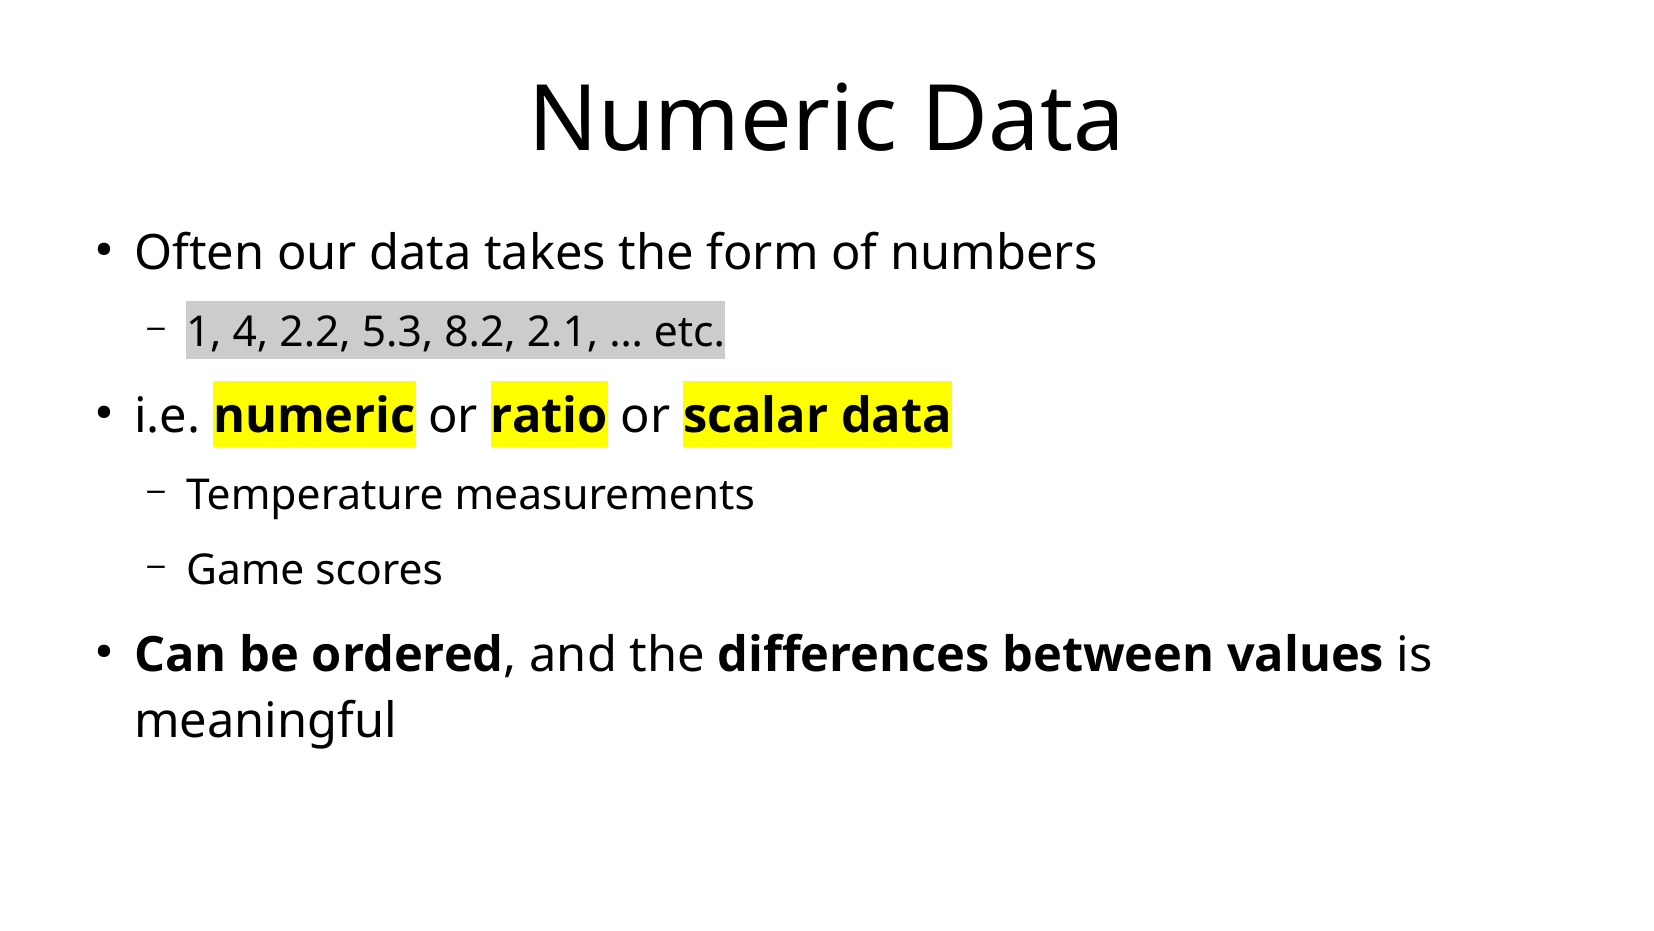

# Numeric Data
Often our data takes the form of numbers
1, 4, 2.2, 5.3, 8.2, 2.1, … etc.
i.e. numeric or ratio or scalar data
Temperature measurements
Game scores
Can be ordered, and the differences between values is meaningful